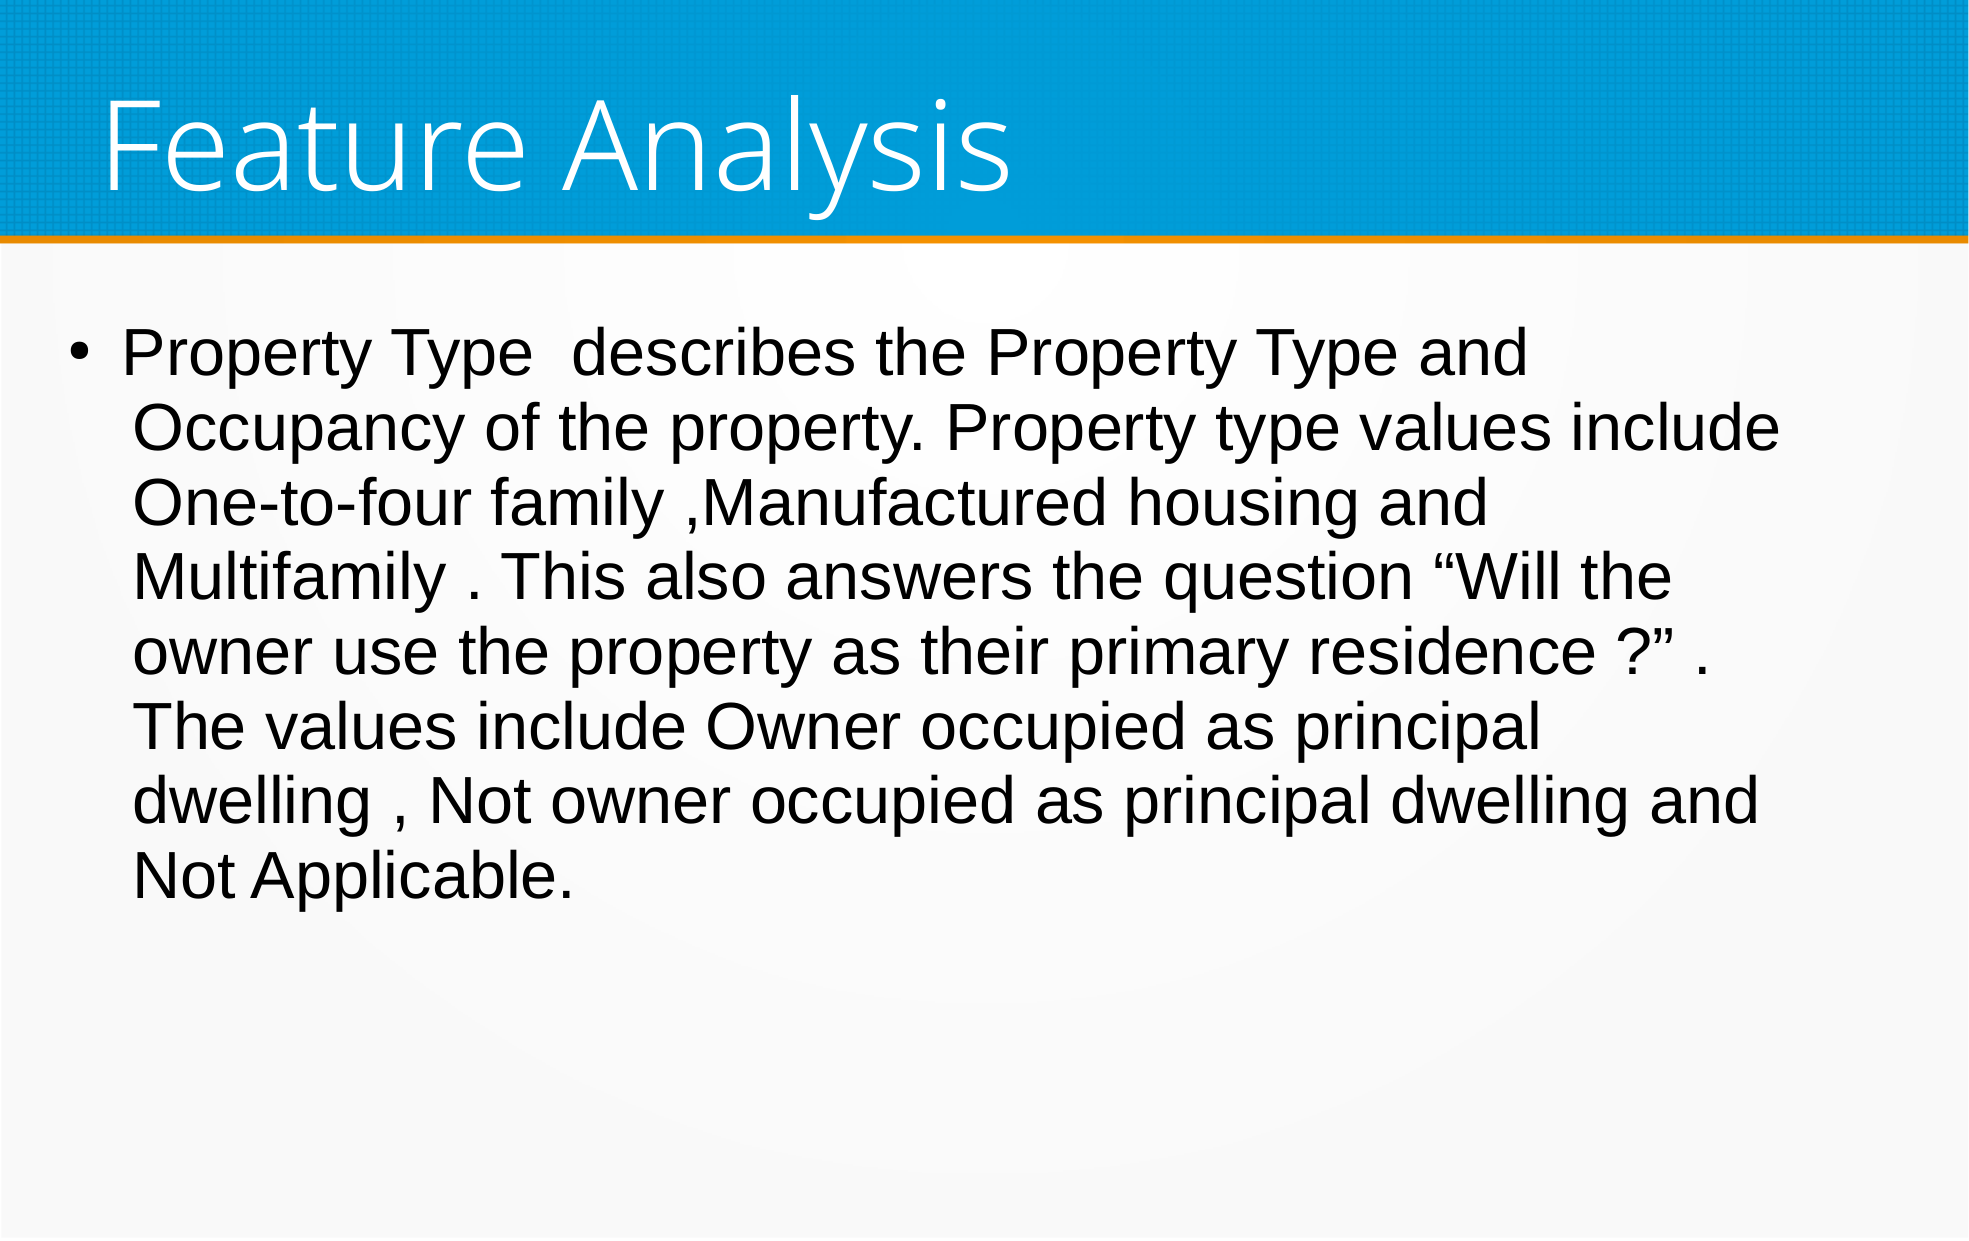

# Feature Analysis
 Property Type describes the Property Type and Occupancy of the property. Property type values include One-to-four family ,Manufactured housing and Multifamily . This also answers the question “Will the owner use the property as their primary residence ?” . The values include Owner occupied as principal dwelling , Not owner occupied as principal dwelling and Not Applicable.